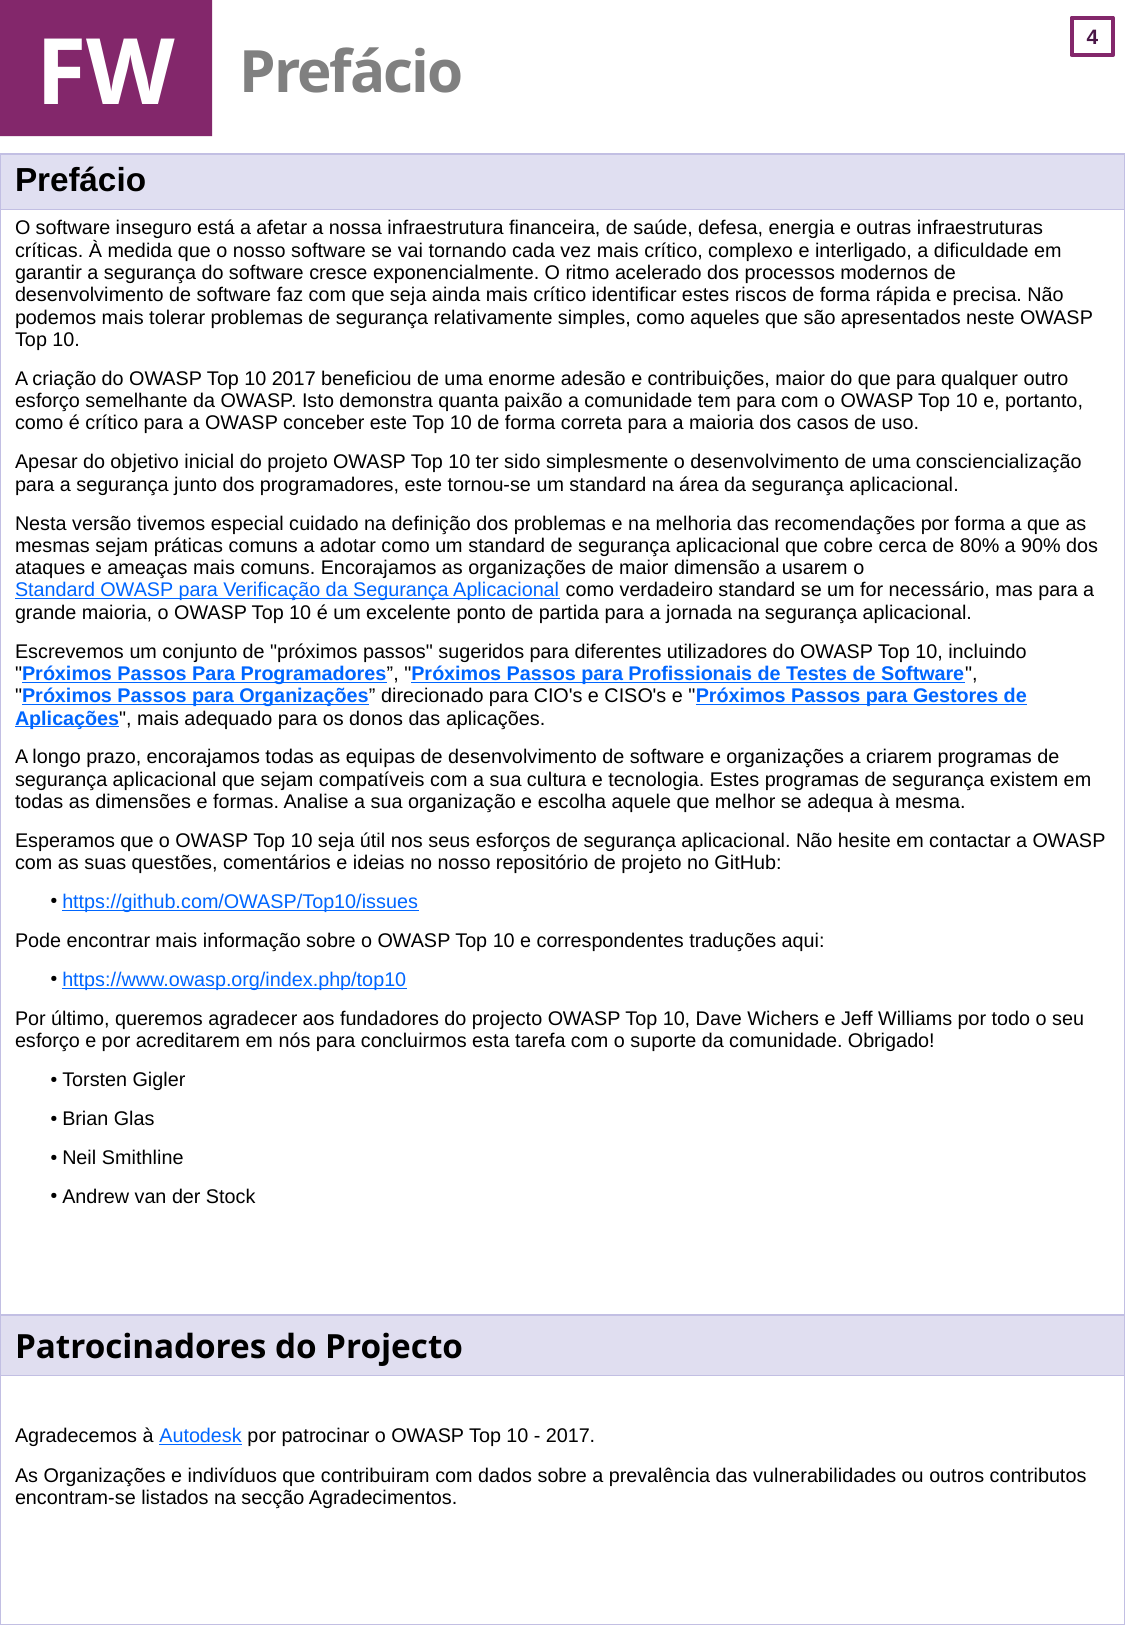

FW
Prefácio
| Prefácio |
| --- |
| O software inseguro está a afetar a nossa infraestrutura financeira, de saúde, defesa, energia e outras infraestruturas críticas. À medida que o nosso software se vai tornando cada vez mais crítico, complexo e interligado, a dificuldade em garantir a segurança do software cresce exponencialmente. O ritmo acelerado dos processos modernos de desenvolvimento de software faz com que seja ainda mais crítico identificar estes riscos de forma rápida e precisa. Não podemos mais tolerar problemas de segurança relativamente simples, como aqueles que são apresentados neste OWASP Top 10. A criação do OWASP Top 10 2017 beneficiou de uma enorme adesão e contribuições, maior do que para qualquer outro esforço semelhante da OWASP. Isto demonstra quanta paixão a comunidade tem para com o OWASP Top 10 e, portanto, como é crítico para a OWASP conceber este Top 10 de forma correta para a maioria dos casos de uso. Apesar do objetivo inicial do projeto OWASP Top 10 ter sido simplesmente o desenvolvimento de uma consciencialização para a segurança junto dos programadores, este tornou-se um standard na área da segurança aplicacional. Nesta versão tivemos especial cuidado na definição dos problemas e na melhoria das recomendações por forma a que as mesmas sejam práticas comuns a adotar como um standard de segurança aplicacional que cobre cerca de 80% a 90% dos ataques e ameaças mais comuns. Encorajamos as organizações de maior dimensão a usarem o Standard OWASP para Verificação da Segurança Aplicacional como verdadeiro standard se um for necessário, mas para a grande maioria, o OWASP Top 10 é um excelente ponto de partida para a jornada na segurança aplicacional. Escrevemos um conjunto de "próximos passos" sugeridos para diferentes utilizadores do OWASP Top 10, incluindo "Próximos Passos Para Programadores”, "Próximos Passos para Profissionais de Testes de Software", "Próximos Passos para Organizações” direcionado para CIO's e CISO's e "Próximos Passos para Gestores de Aplicações", mais adequado para os donos das aplicações. A longo prazo, encorajamos todas as equipas de desenvolvimento de software e organizações a criarem programas de segurança aplicacional que sejam compatíveis com a sua cultura e tecnologia. Estes programas de segurança existem em todas as dimensões e formas. Analise a sua organização e escolha aquele que melhor se adequa à mesma. Esperamos que o OWASP Top 10 seja útil nos seus esforços de segurança aplicacional. Não hesite em contactar a OWASP com as suas questões, comentários e ideias no nosso repositório de projeto no GitHub: https://github.com/OWASP/Top10/issues Pode encontrar mais informação sobre o OWASP Top 10 e correspondentes traduções aqui: https://www.owasp.org/index.php/top10 Por último, queremos agradecer aos fundadores do projecto OWASP Top 10, Dave Wichers e Jeff Williams por todo o seu esforço e por acreditarem em nós para concluirmos esta tarefa com o suporte da comunidade. Obrigado! Torsten Gigler Brian Glas Neil Smithline Andrew van der Stock |
| Patrocinadores do Projecto |
| Agradecemos à Autodesk por patrocinar o OWASP Top 10 - 2017. As Organizações e indivíduos que contribuiram com dados sobre a prevalência das vulnerabilidades ou outros contributos encontram-se listados na secção Agradecimentos. |